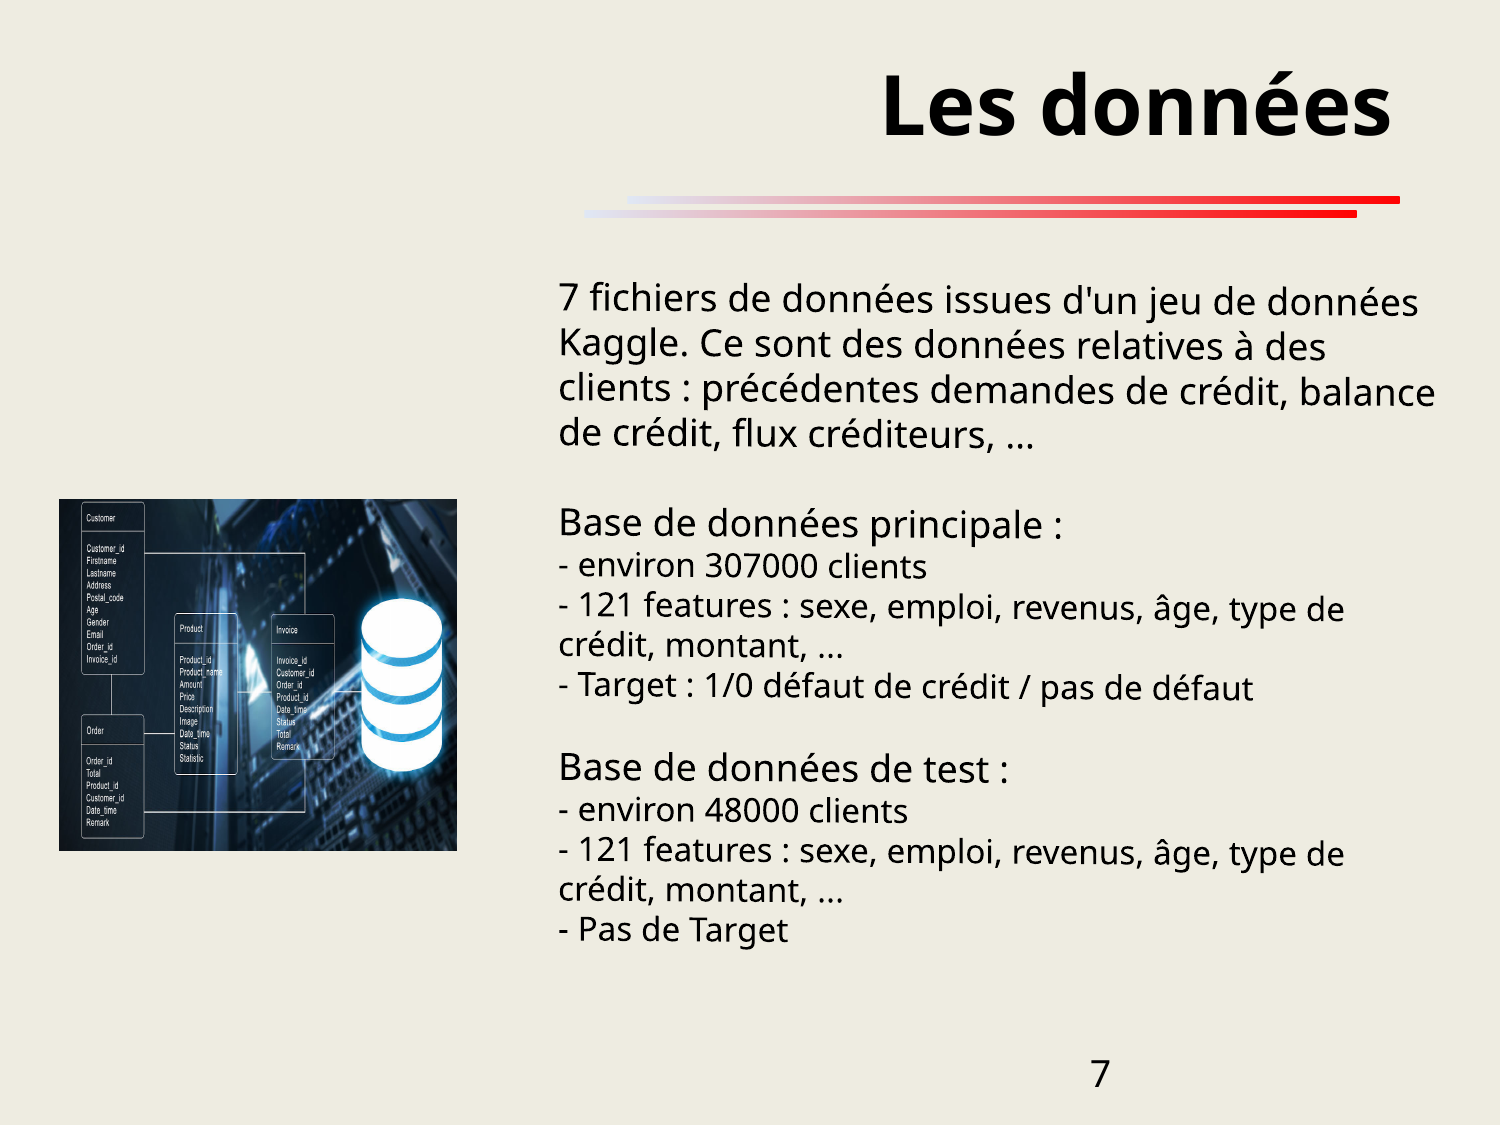

# Les données
7 fichiers de données issues d'un jeu de données Kaggle. Ce sont des données relatives à des clients : précédentes demandes de crédit, balance de crédit, flux créditeurs, …
Base de données principale :
- environ 307000 clients
- 121 features : sexe, emploi, revenus, âge, type de crédit, montant, ...
- Target : 1/0 défaut de crédit / pas de défaut
Base de données de test :
- environ 48000 clients
- 121 features : sexe, emploi, revenus, âge, type de crédit, montant, ...
- Pas de Target